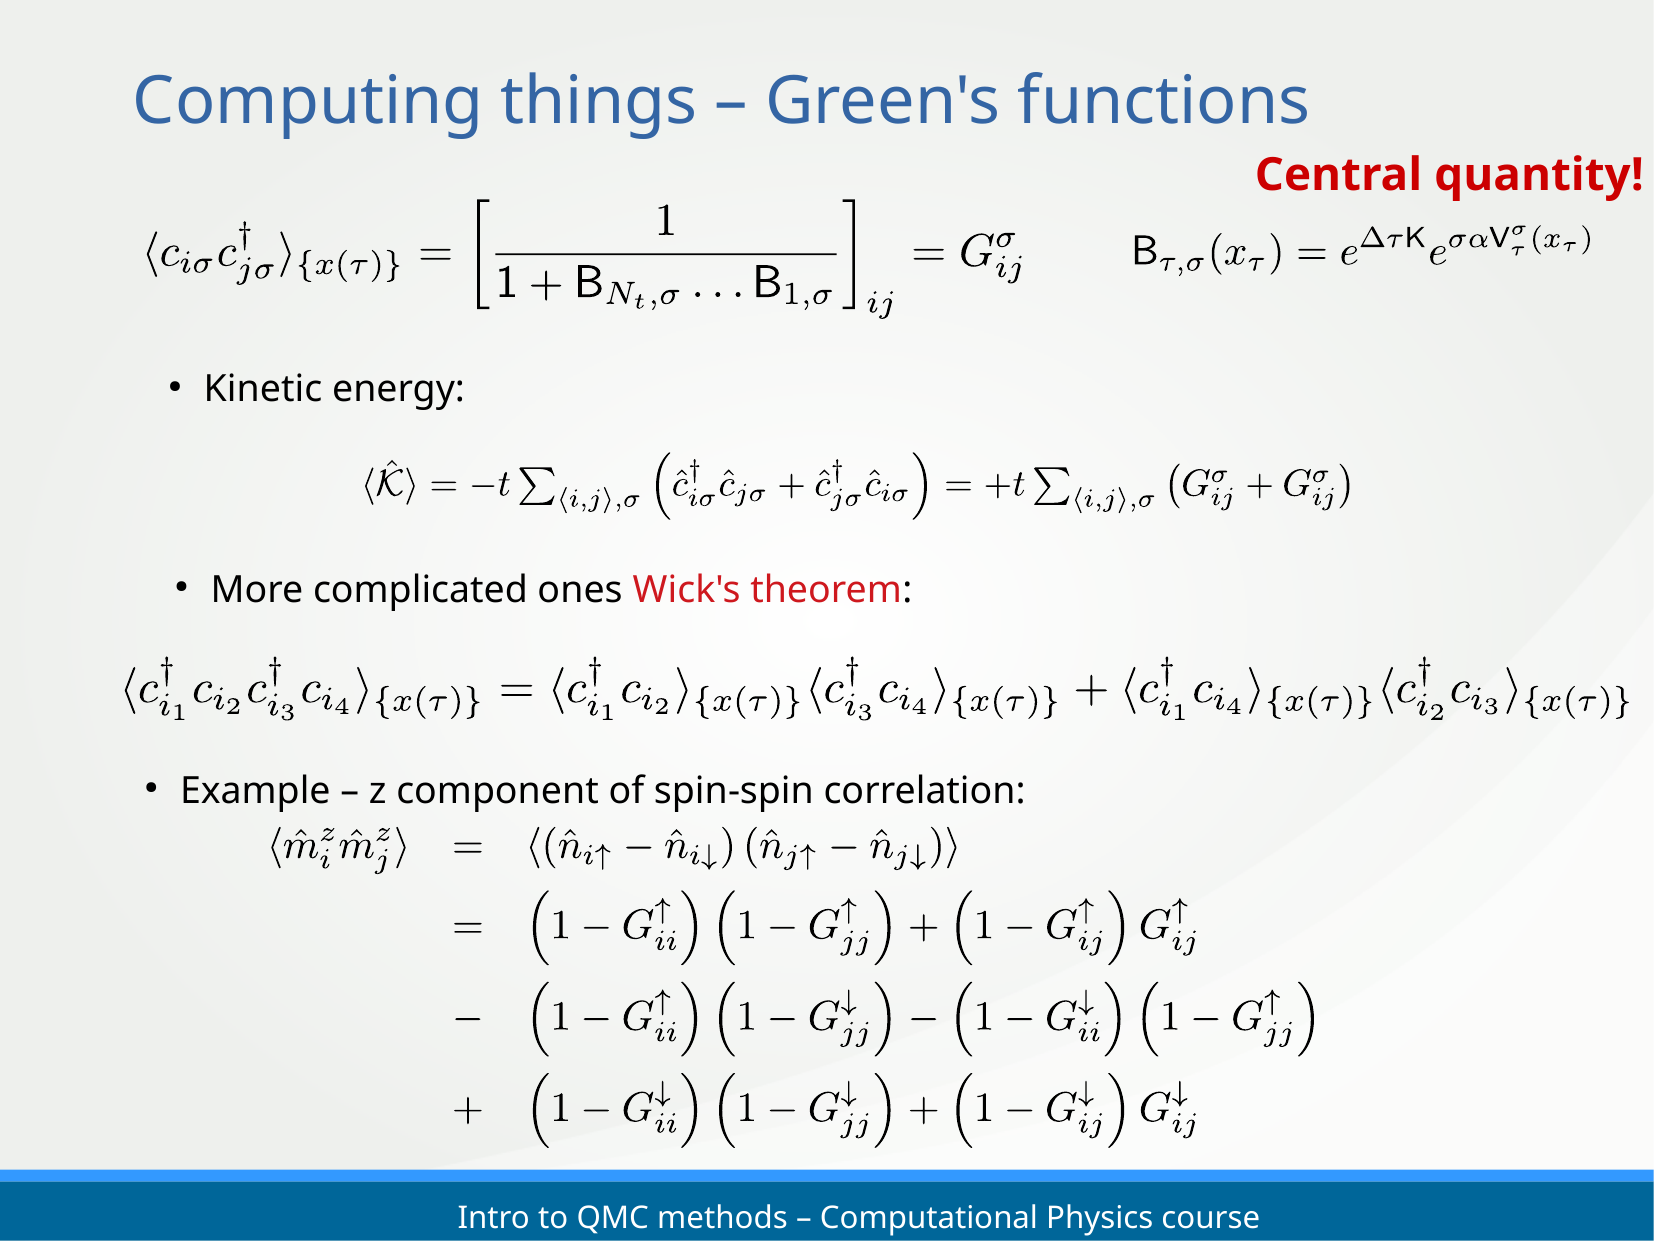

Computing things – Green's functions
Central quantity!
Kinetic energy:
More complicated ones Wick's theorem:
Example – z component of spin-spin correlation: